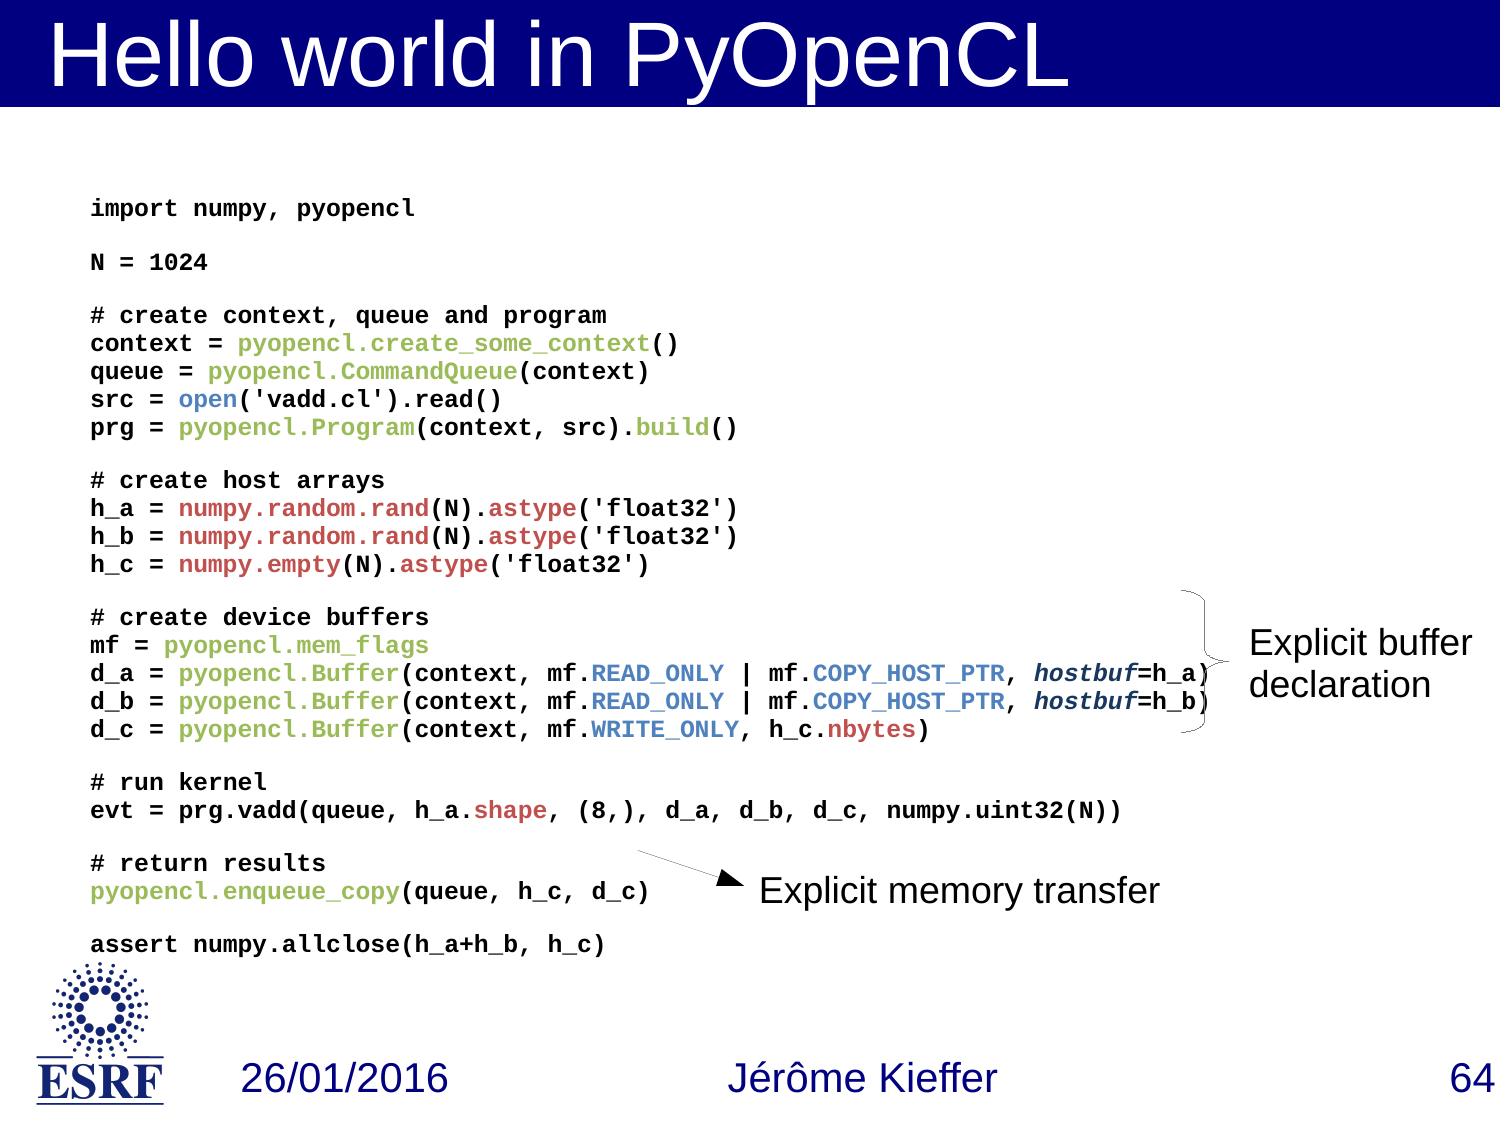

Hello world in PyOpenCL
# import numpy, pyopencl
N = 1024
# create context, queue and program context = pyopencl.create_some_context() queue = pyopencl.CommandQueue(context) src = open('vadd.cl').read() prg = pyopencl.Program(context, src).build()
# create host arrays h_a = numpy.random.rand(N).astype('float32') h_b = numpy.random.rand(N).astype('float32') h_c = numpy.empty(N).astype('float32')
# create device buffers mf = pyopencl.mem_flags d_a = pyopencl.Buffer(context, mf.READ_ONLY | mf.COPY_HOST_PTR, hostbuf=h_a) d_b = pyopencl.Buffer(context, mf.READ_ONLY | mf.COPY_HOST_PTR, hostbuf=h_b) d_c = pyopencl.Buffer(context, mf.WRITE_ONLY, h_c.nbytes)
# run kernel evt = prg.vadd(queue, h_a.shape, (8,), d_a, d_b, d_c, numpy.uint32(N))
# return results pyopencl.enqueue_copy(queue, h_c, d_c)
assert numpy.allclose(h_a+h_b, h_c)
Explicit buffer
declaration
Explicit memory transfer
26/01/2016
Jérôme Kieffer
64